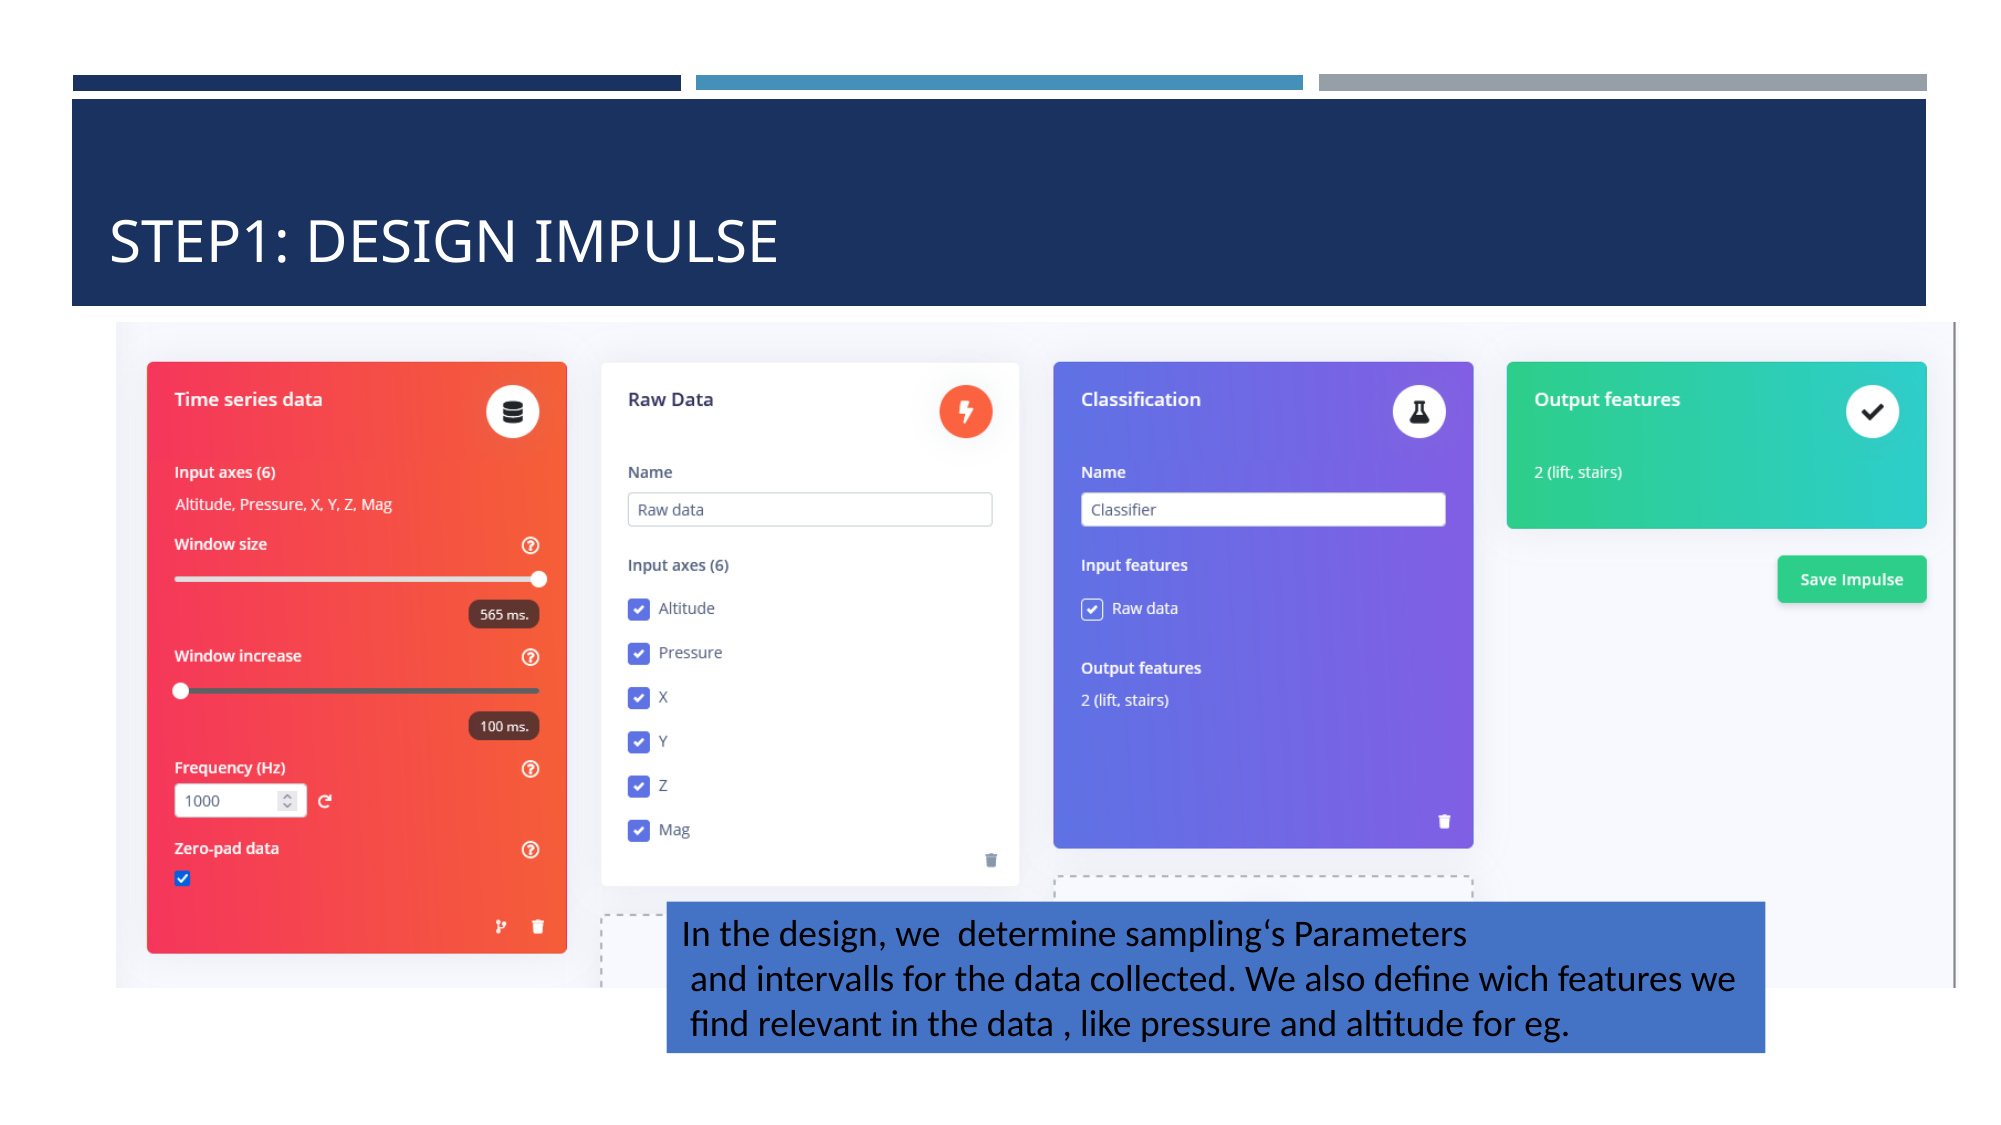

# SteP1: DESIGN IMPULSE
In the design, we determine sampling‘s Parameters
 and intervalls for the data collected. We also define wich features we
 find relevant in the data , like pressure and altitude for eg.